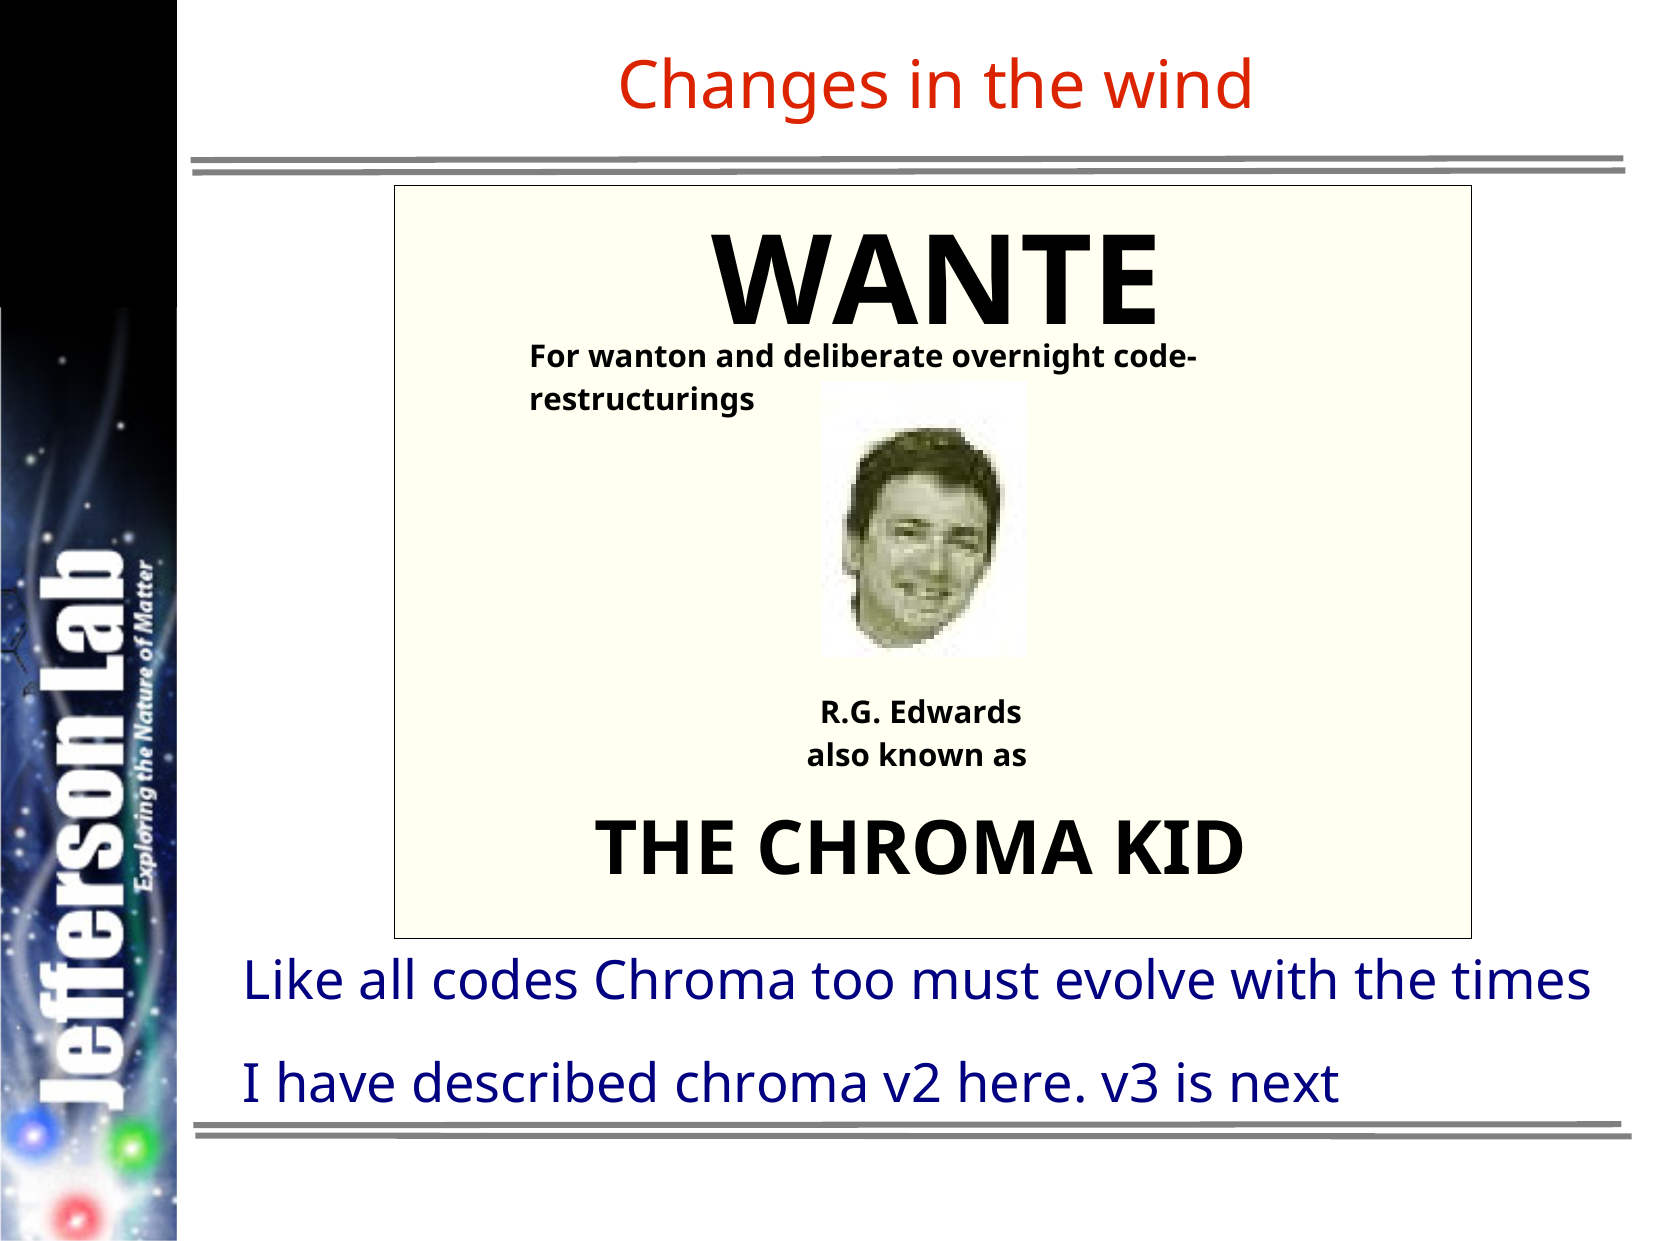

# Changes in the wind
WANTED
For wanton and deliberate overnight code-restructurings
R.G. Edwards
also known as
THE CHROMA KID
Like all codes Chroma too must evolve with the times
I have described chroma v2 here. v3 is next